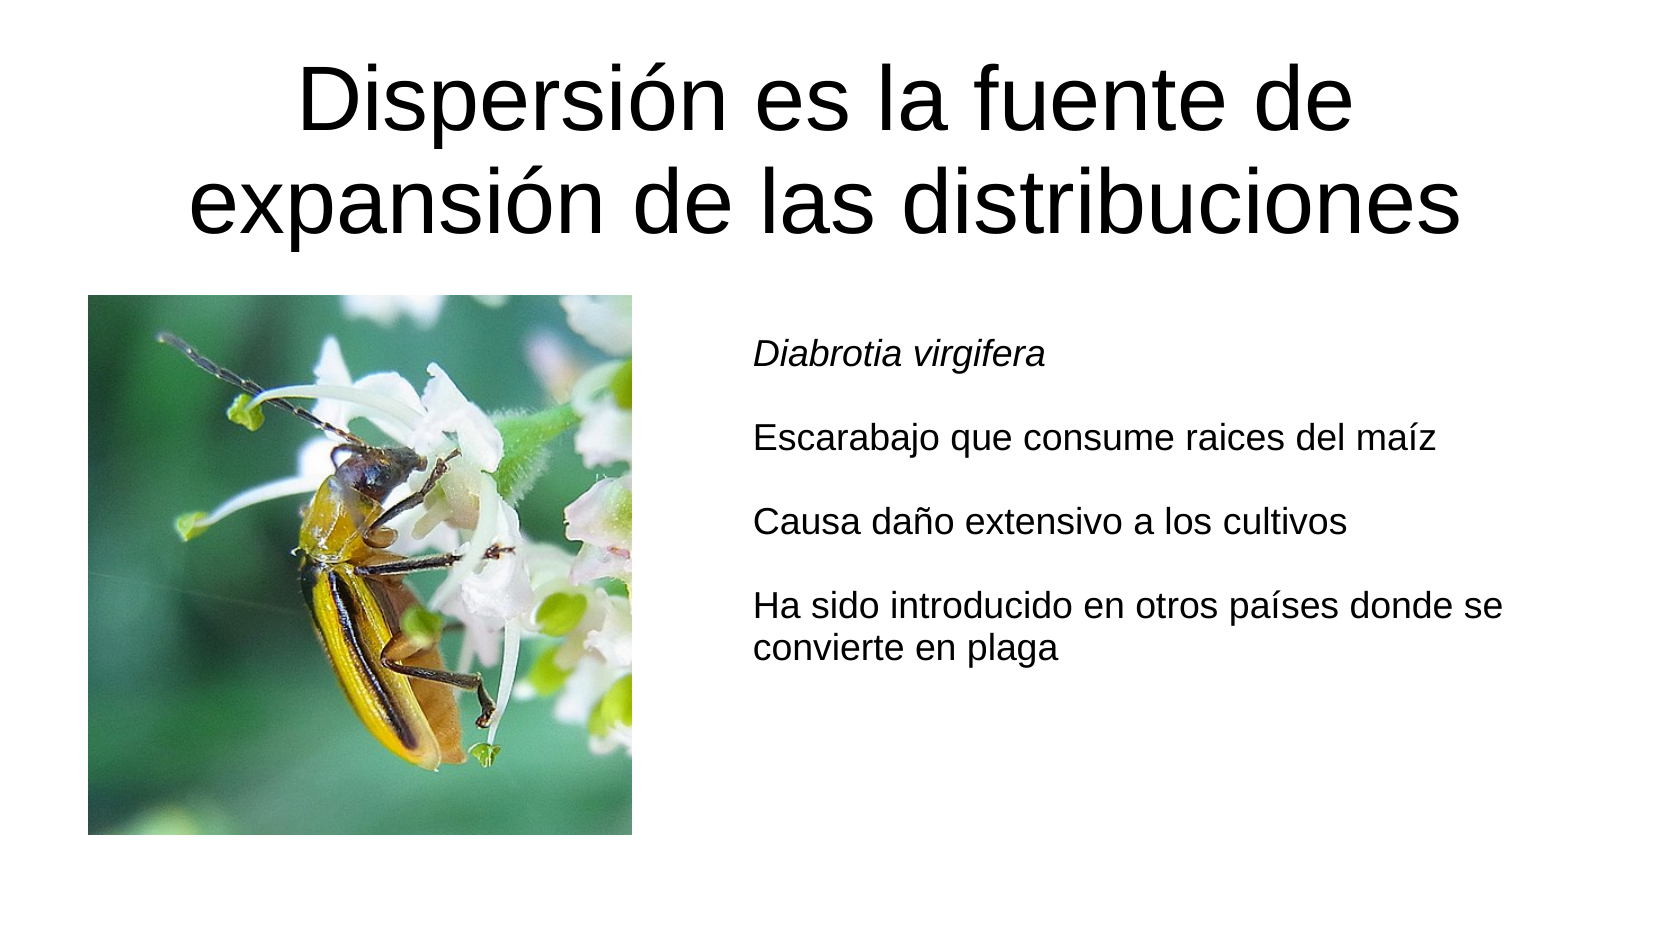

# Dispersión es la fuente de expansión de las distribuciones
Diabrotia virgifera
Escarabajo que consume raices del maíz
Causa daño extensivo a los cultivos
Ha sido introducido en otros países donde se convierte en plaga